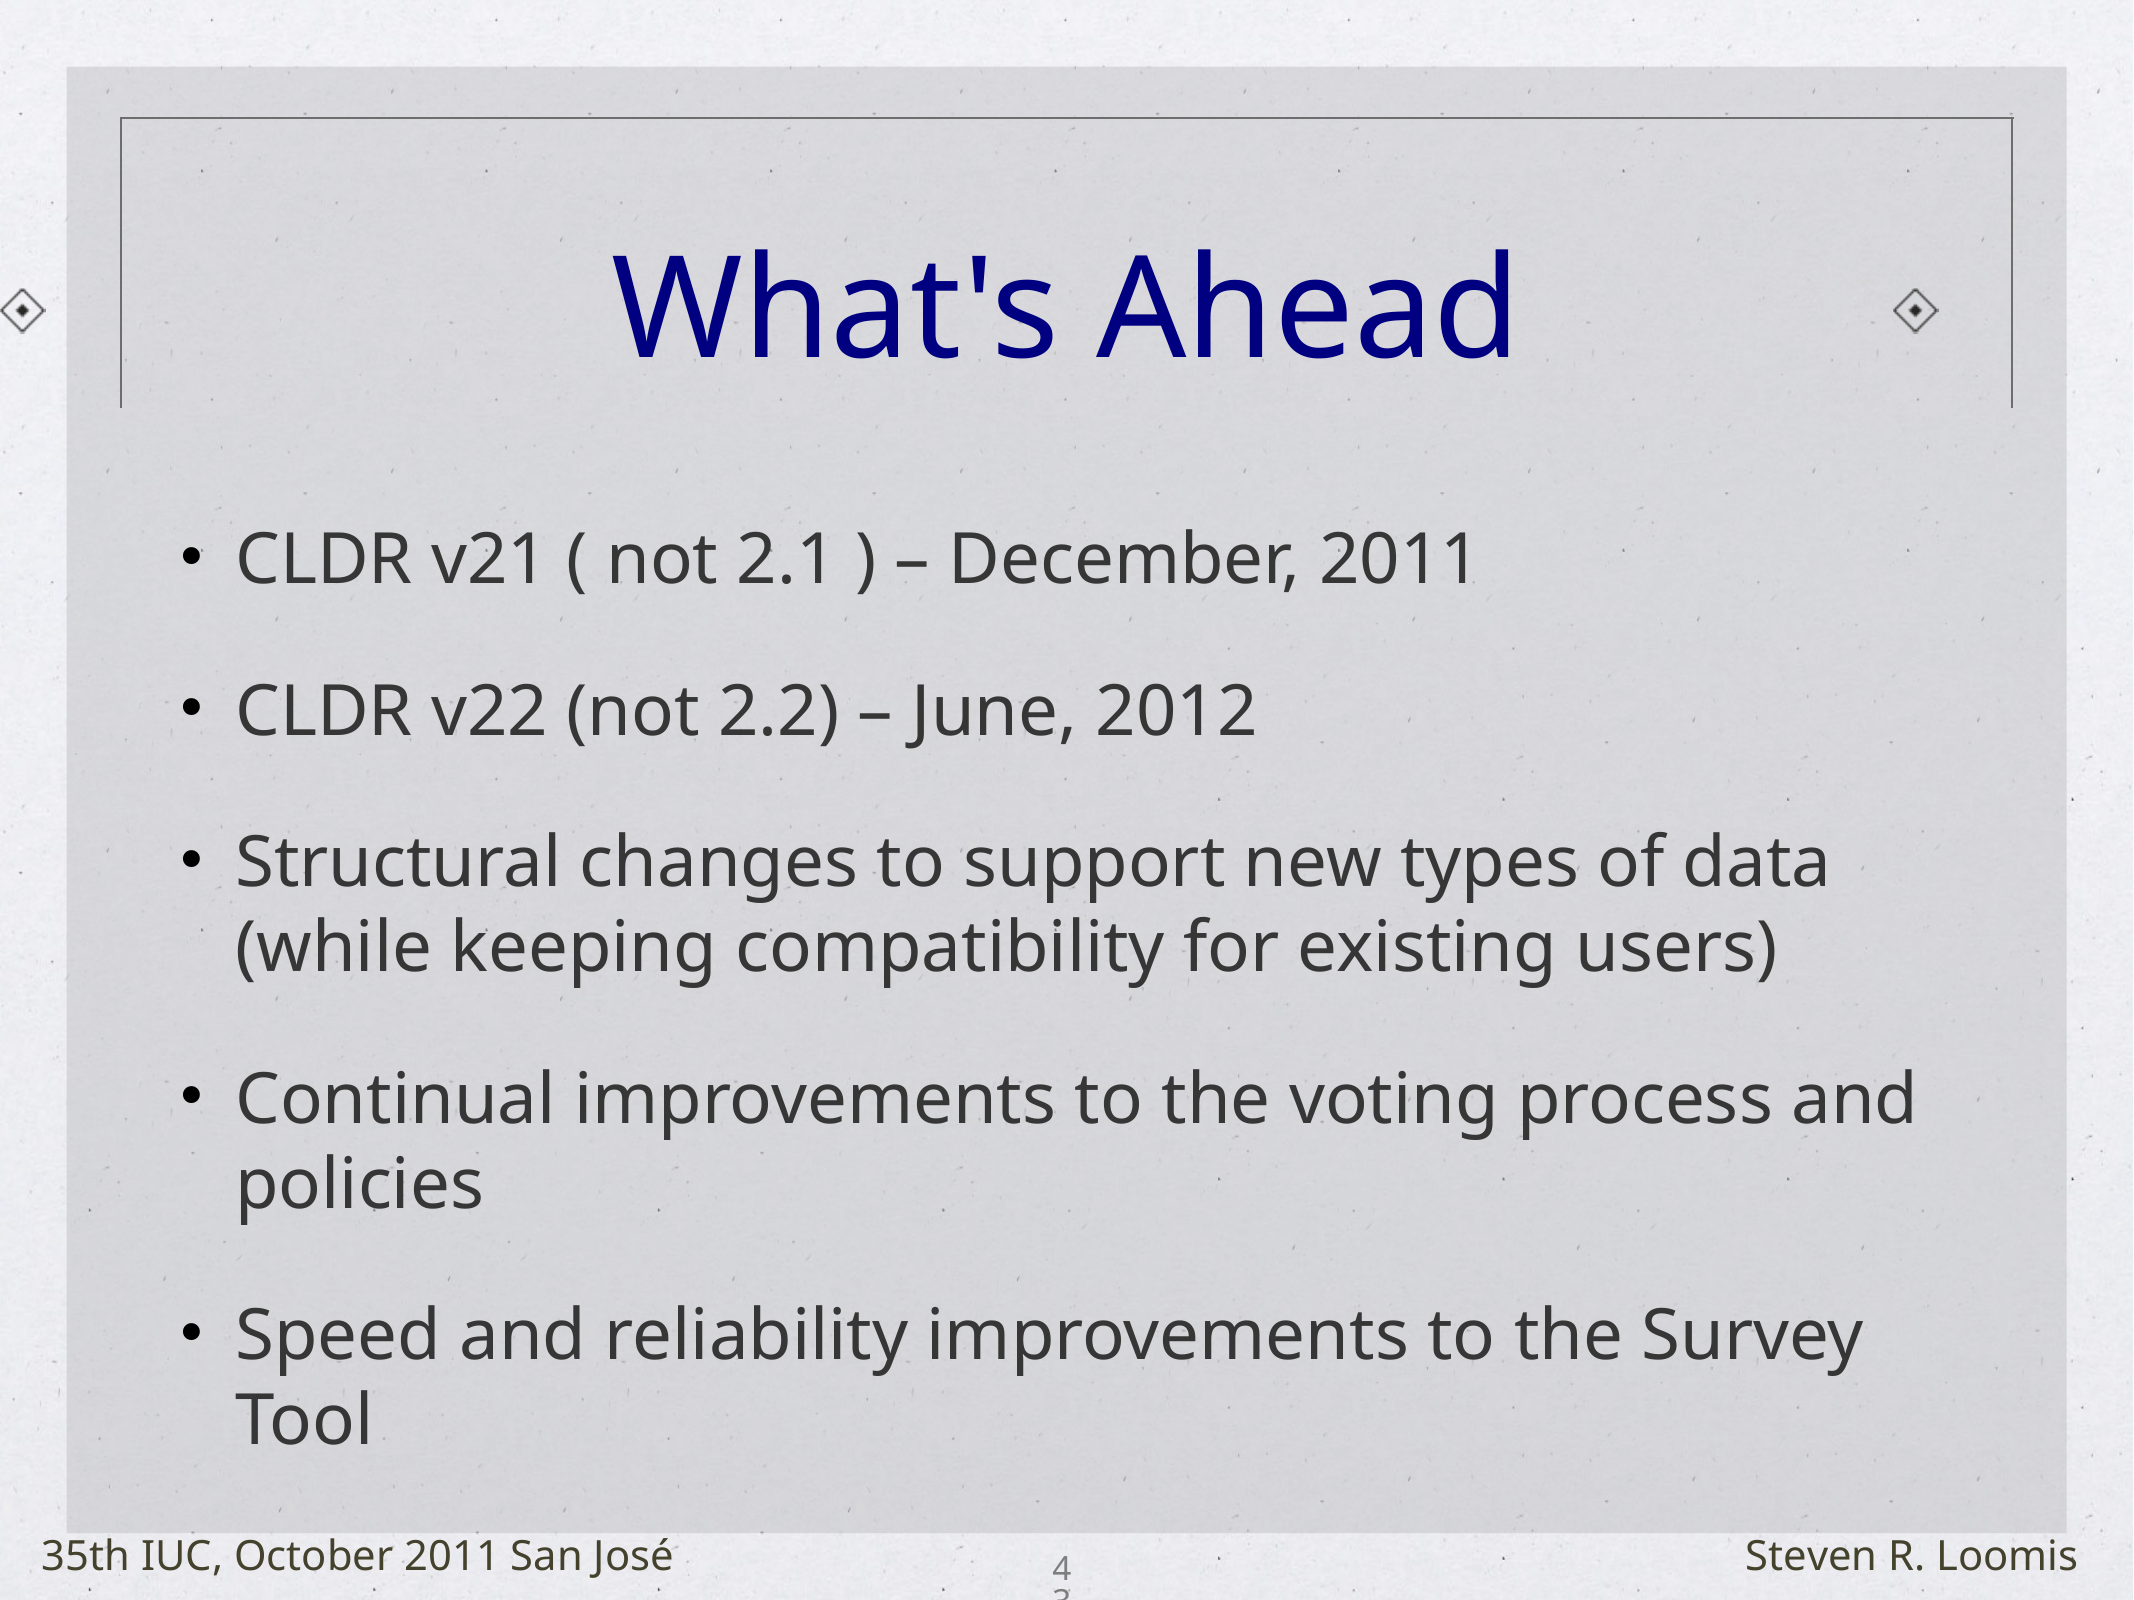

What's Ahead
# CLDR v21 ( not 2.1 ) – December, 2011
CLDR v22 (not 2.2) – June, 2012
Structural changes to support new types of data
(while keeping compatibility for existing users)
Continual improvements to the voting process and policies
Speed and reliability improvements to the Survey Tool
43